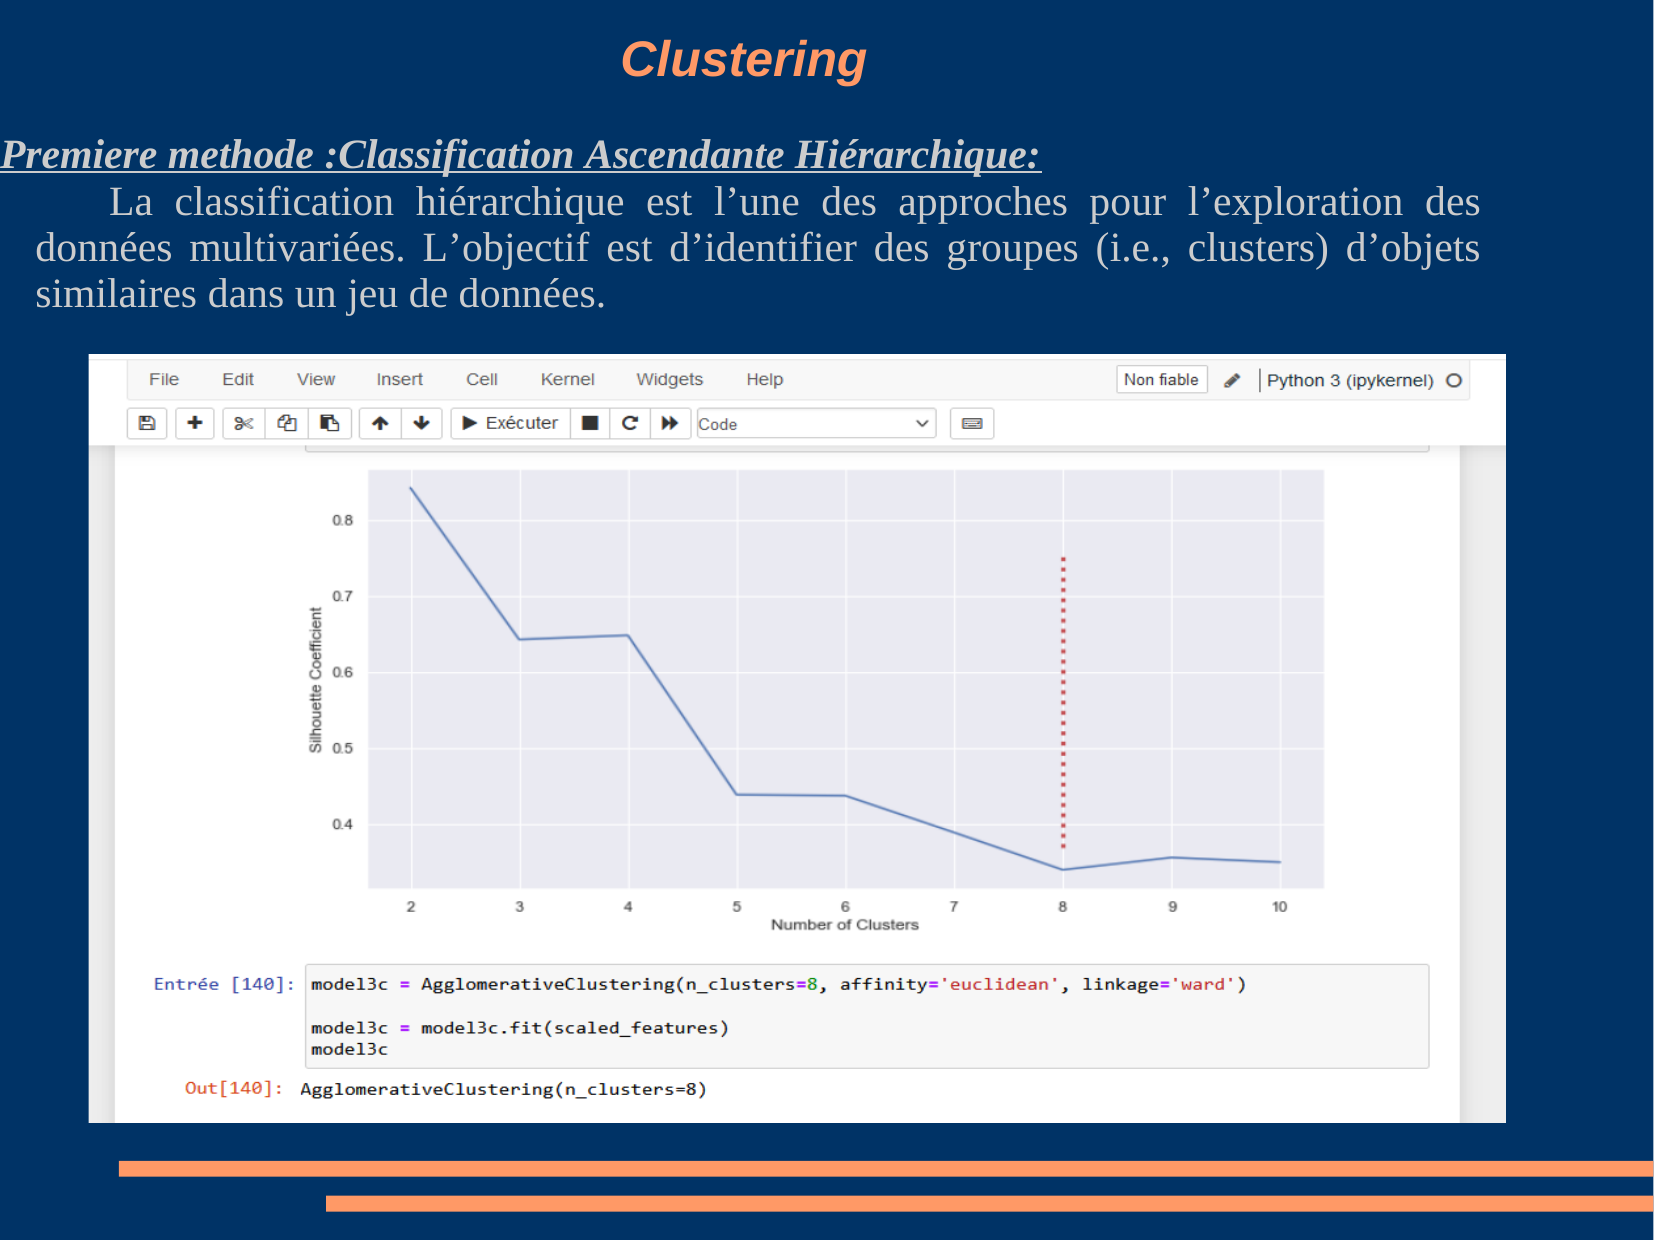

# Clustering
Premiere methode :Classification Ascendante Hiérarchique:
	La classification hiérarchique est l’une des approches pour l’exploration des données multivariées. L’objectif est d’identifier des groupes (i.e., clusters) d’objets similaires dans un jeu de données.